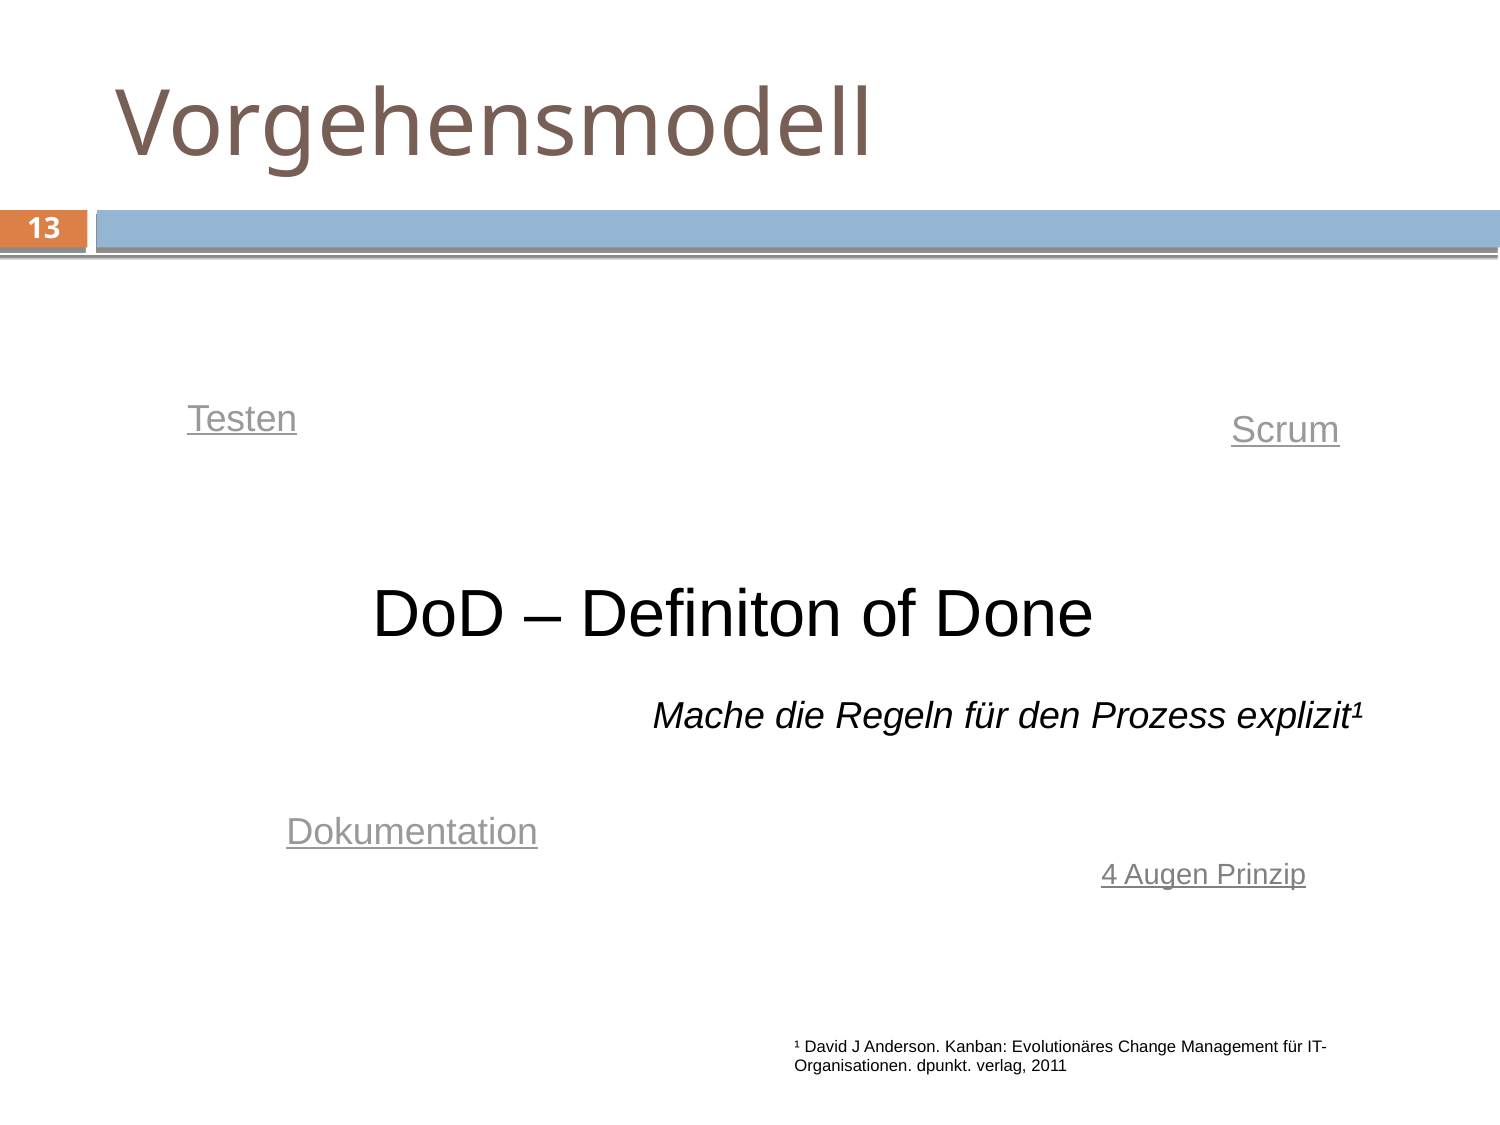

# Vorgehensmodell
13
DoD – Definiton of Done
Testen
Scrum
Mache die Regeln für den Prozess explizit¹
Dokumentation
4 Augen Prinzip
¹ David J Anderson. Kanban: Evolutionäres Change Management für IT-
Organisationen. dpunkt. verlag, 2011